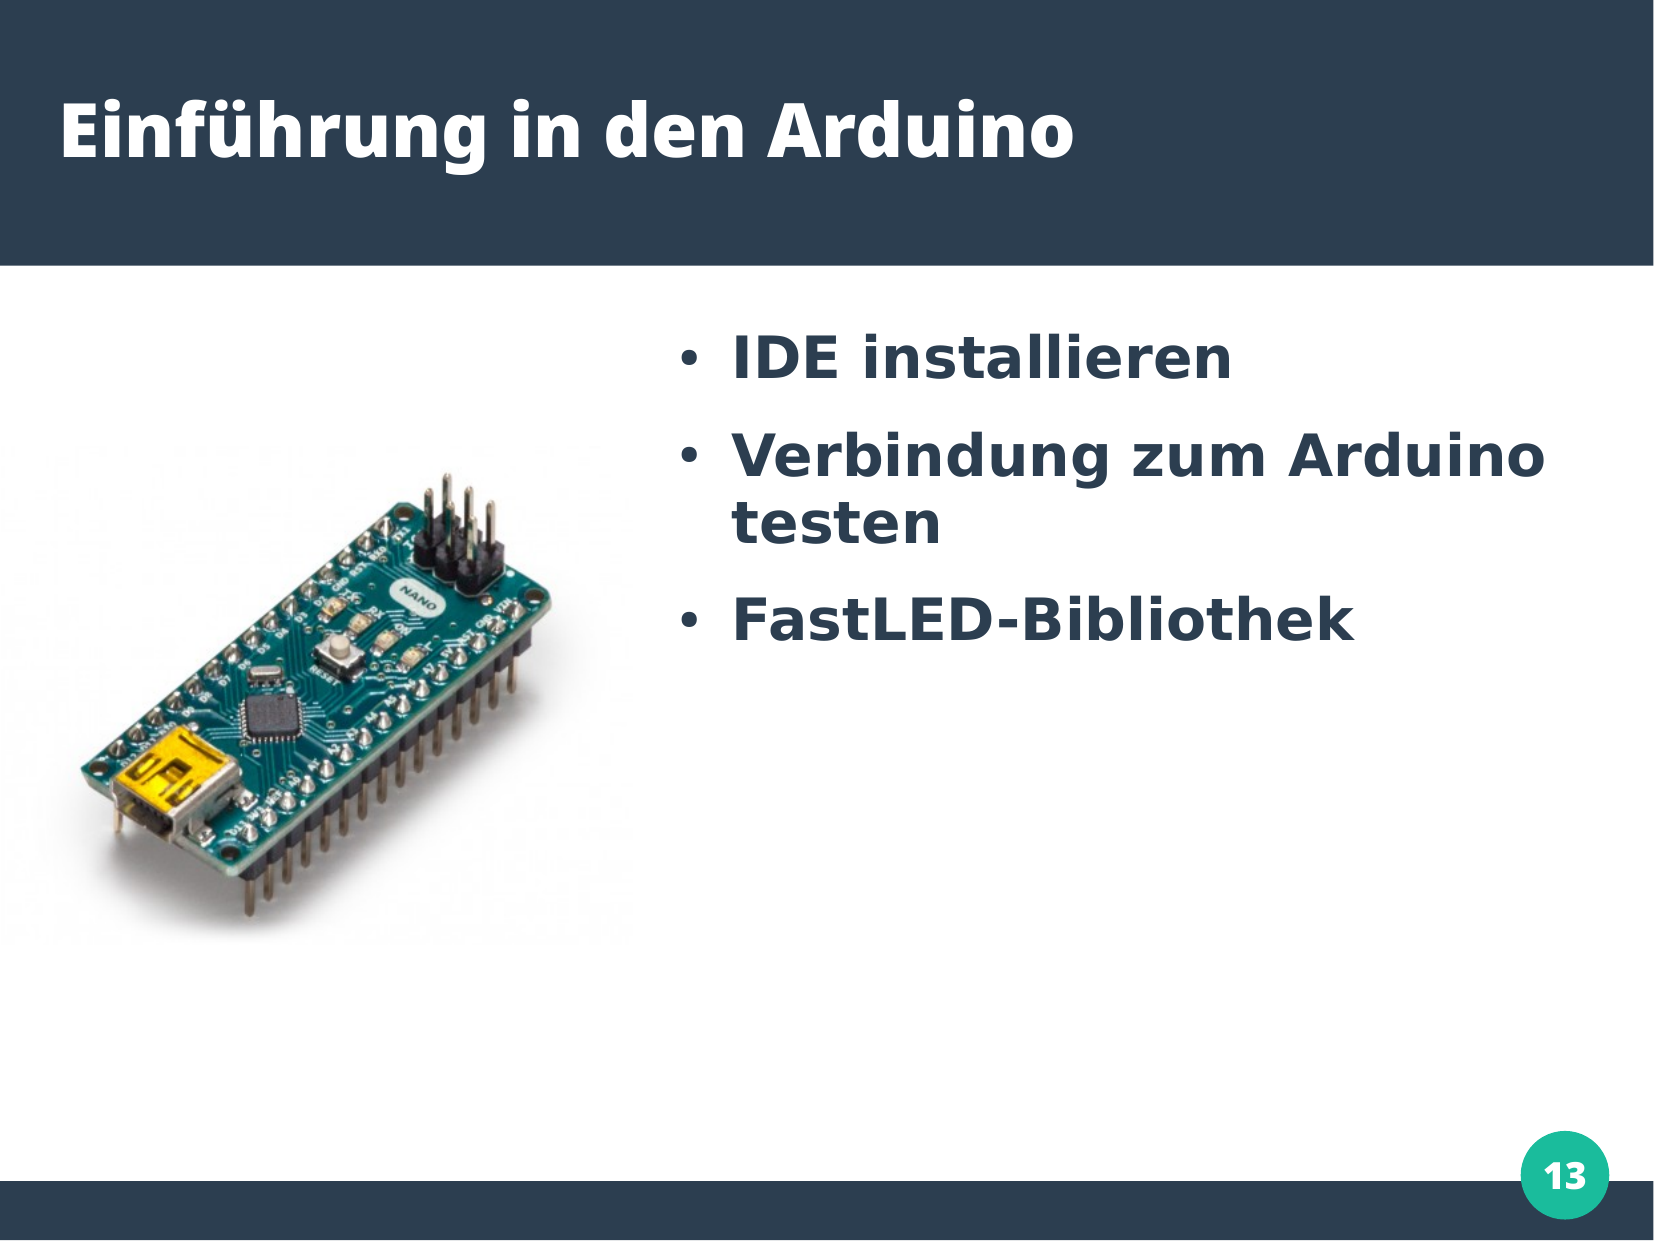

# Einführung in den Arduino
IDE installieren
Verbindung zum Arduino testen
FastLED-Bibliothek
13